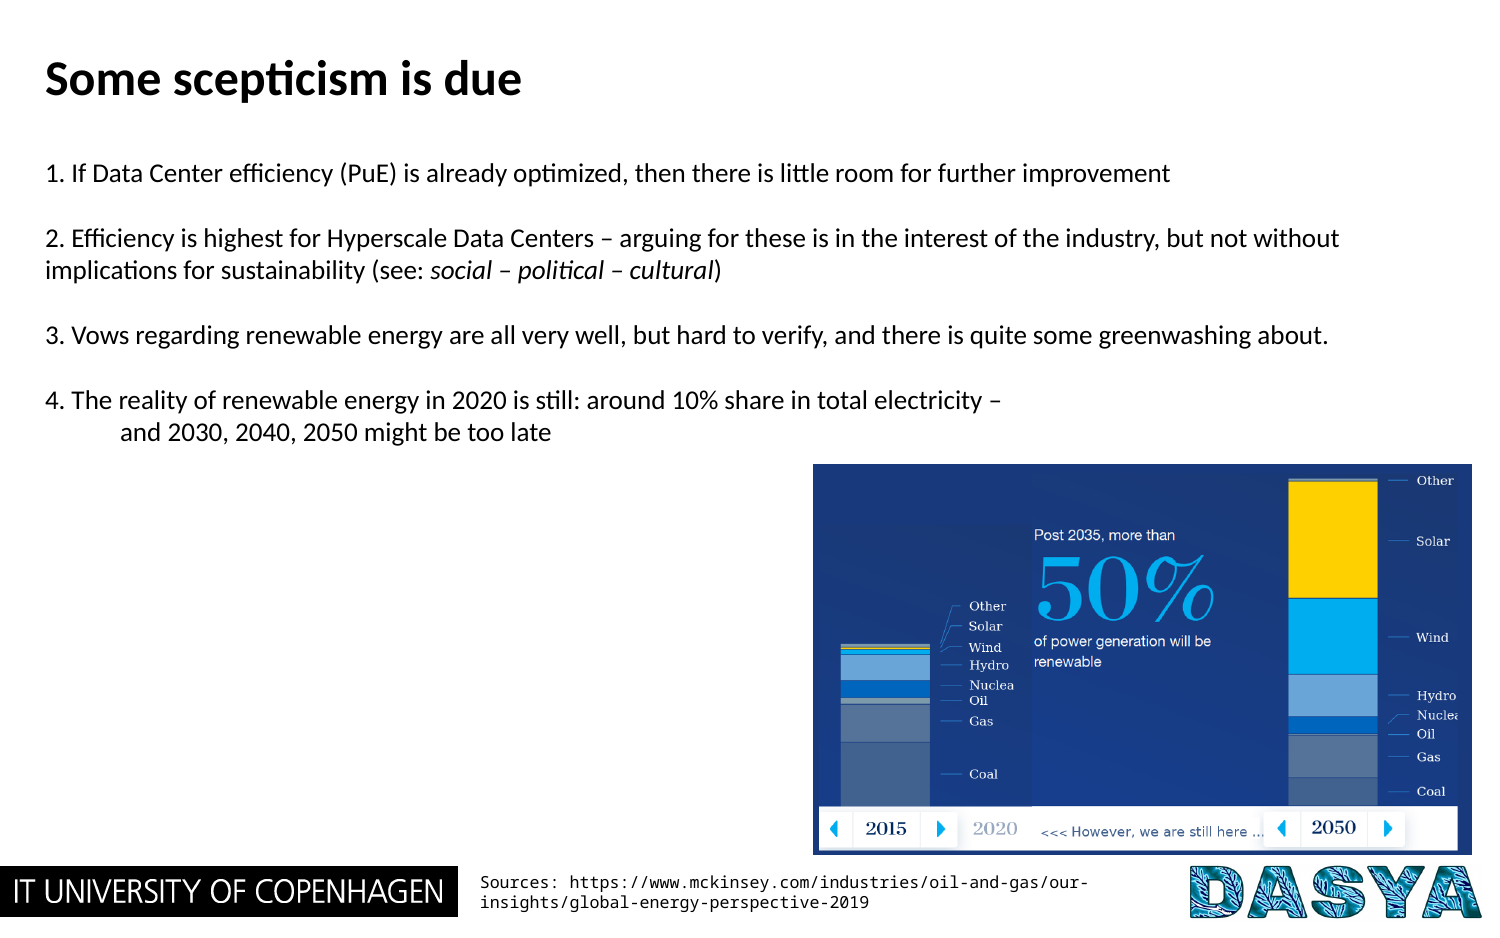

# Some scepticism is due
1. If Data Center efficiency (PuE) is already optimized, then there is little room for further improvement
2. Efficiency is highest for Hyperscale Data Centers – arguing for these is in the interest of the industry, but not without implications for sustainability (see: social – political – cultural)
3. Vows regarding renewable energy are all very well, but hard to verify, and there is quite some greenwashing about.
4. The reality of renewable energy in 2020 is still: around 10% share in total electricity –
	and 2030, 2040, 2050 might be too late
Sources: https://www.mckinsey.com/industries/oil-and-gas/our-insights/global-energy-perspective-2019